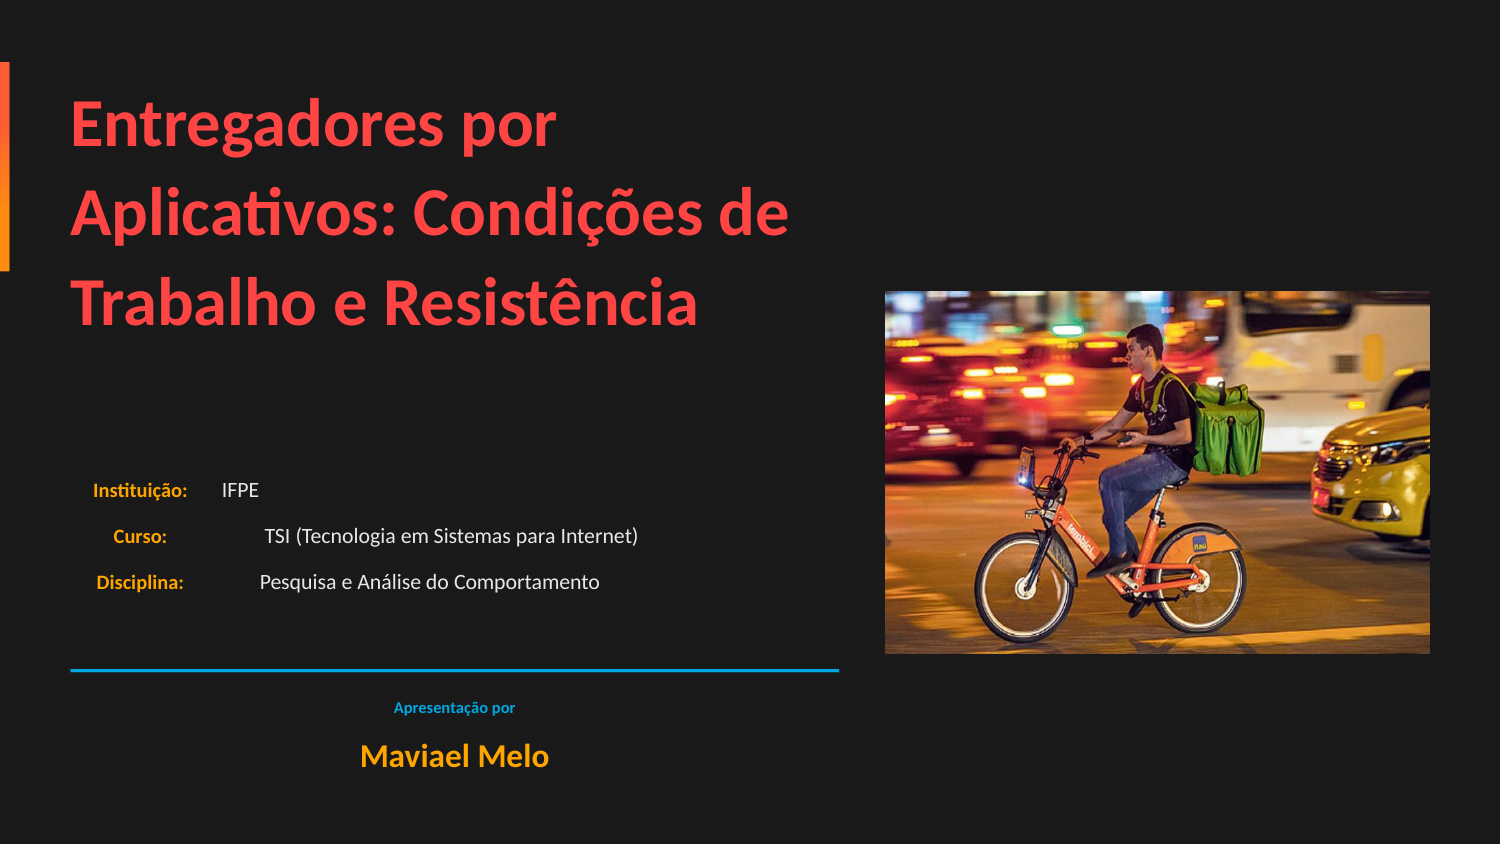

Entregadores por Aplicativos: Condições de Trabalho e Resistência
Instituição:
IFPE
Curso:
TSI (Tecnologia em Sistemas para Internet)
Disciplina:
Pesquisa e Análise do Comportamento
Apresentação por
Maviael Melo